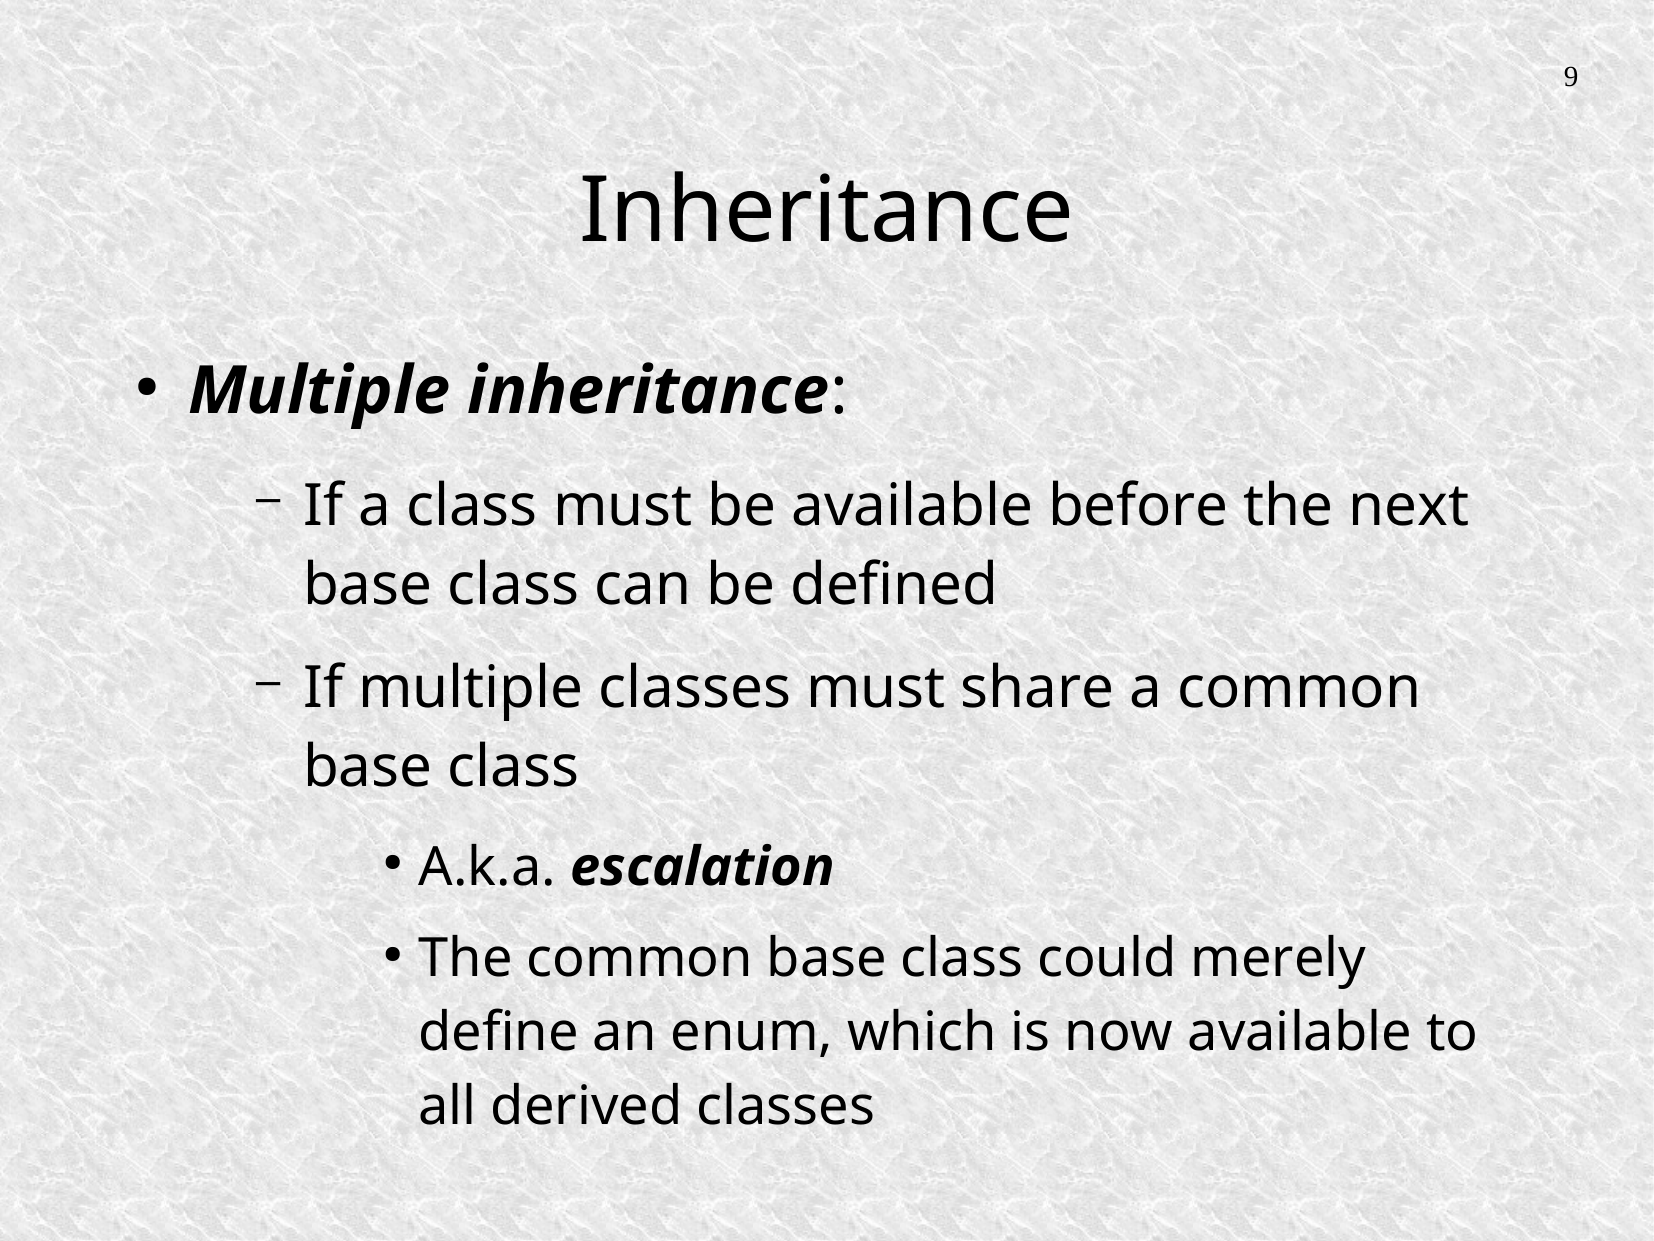

9
# Inheritance
Multiple inheritance:
If a class must be available before the next base class can be defined
If multiple classes must share a common base class
A.k.a. escalation
The common base class could merely define an enum, which is now available to all derived classes